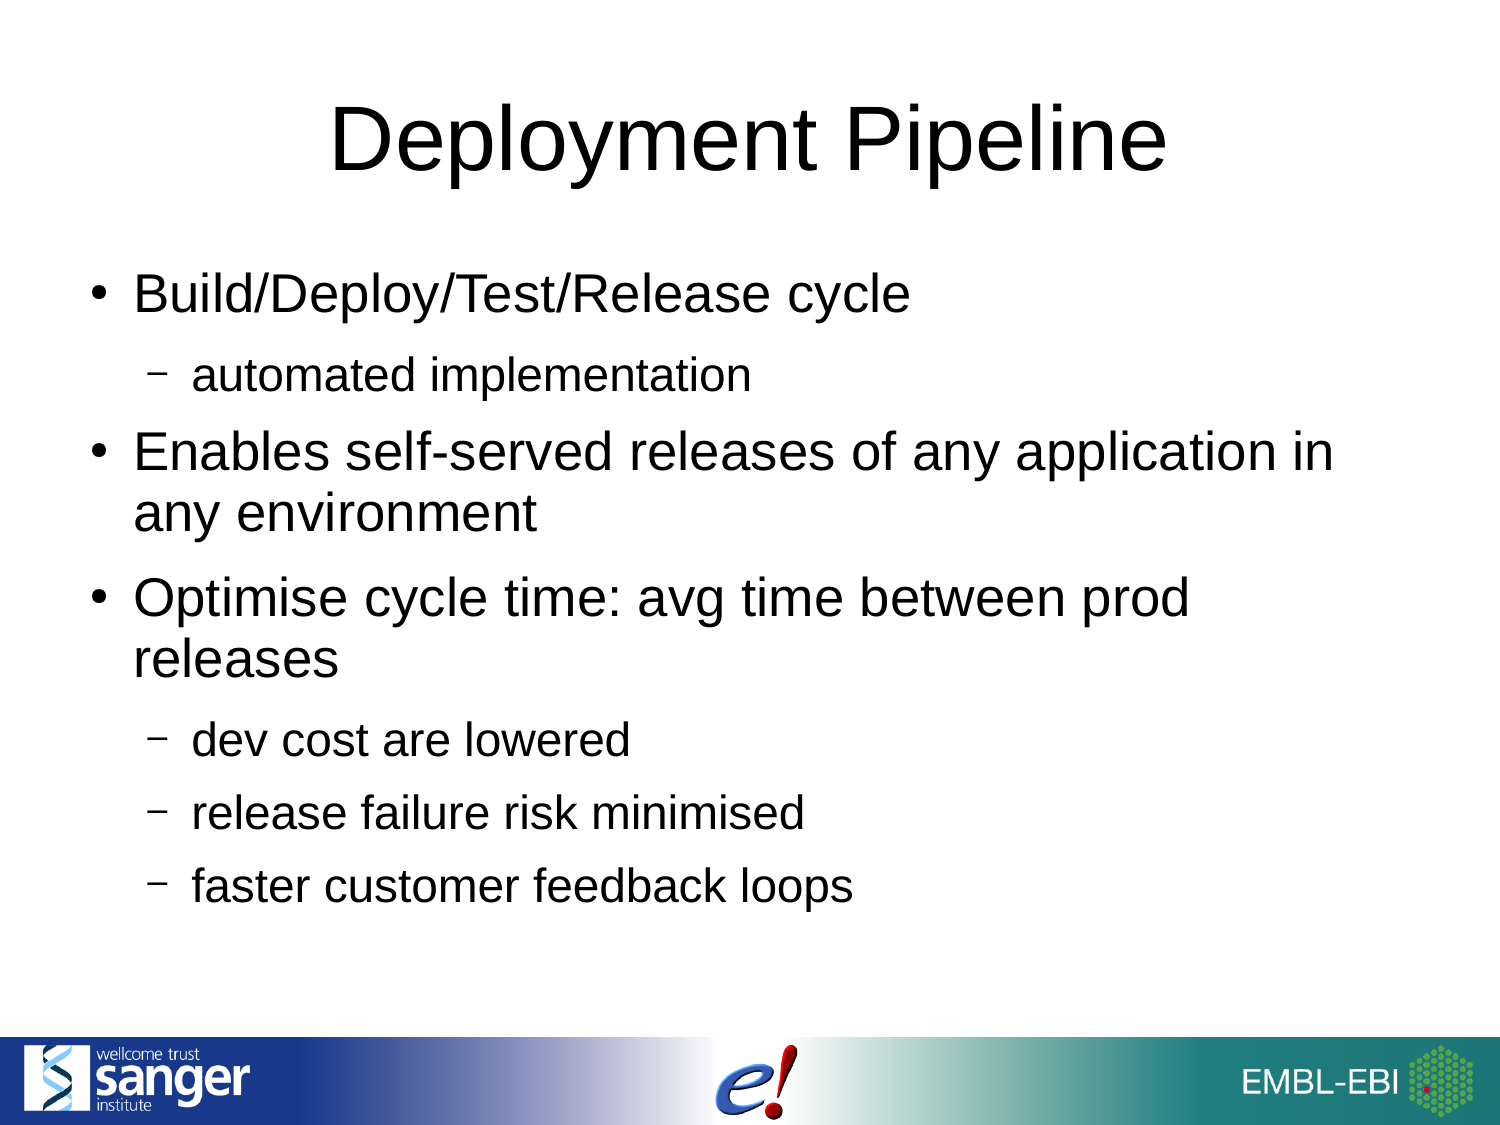

# Deployment Pipeline
Build/Deploy/Test/Release cycle
automated implementation
Enables self-served releases of any application in any environment
Optimise cycle time: avg time between prod releases
dev cost are lowered
release failure risk minimised
faster customer feedback loops